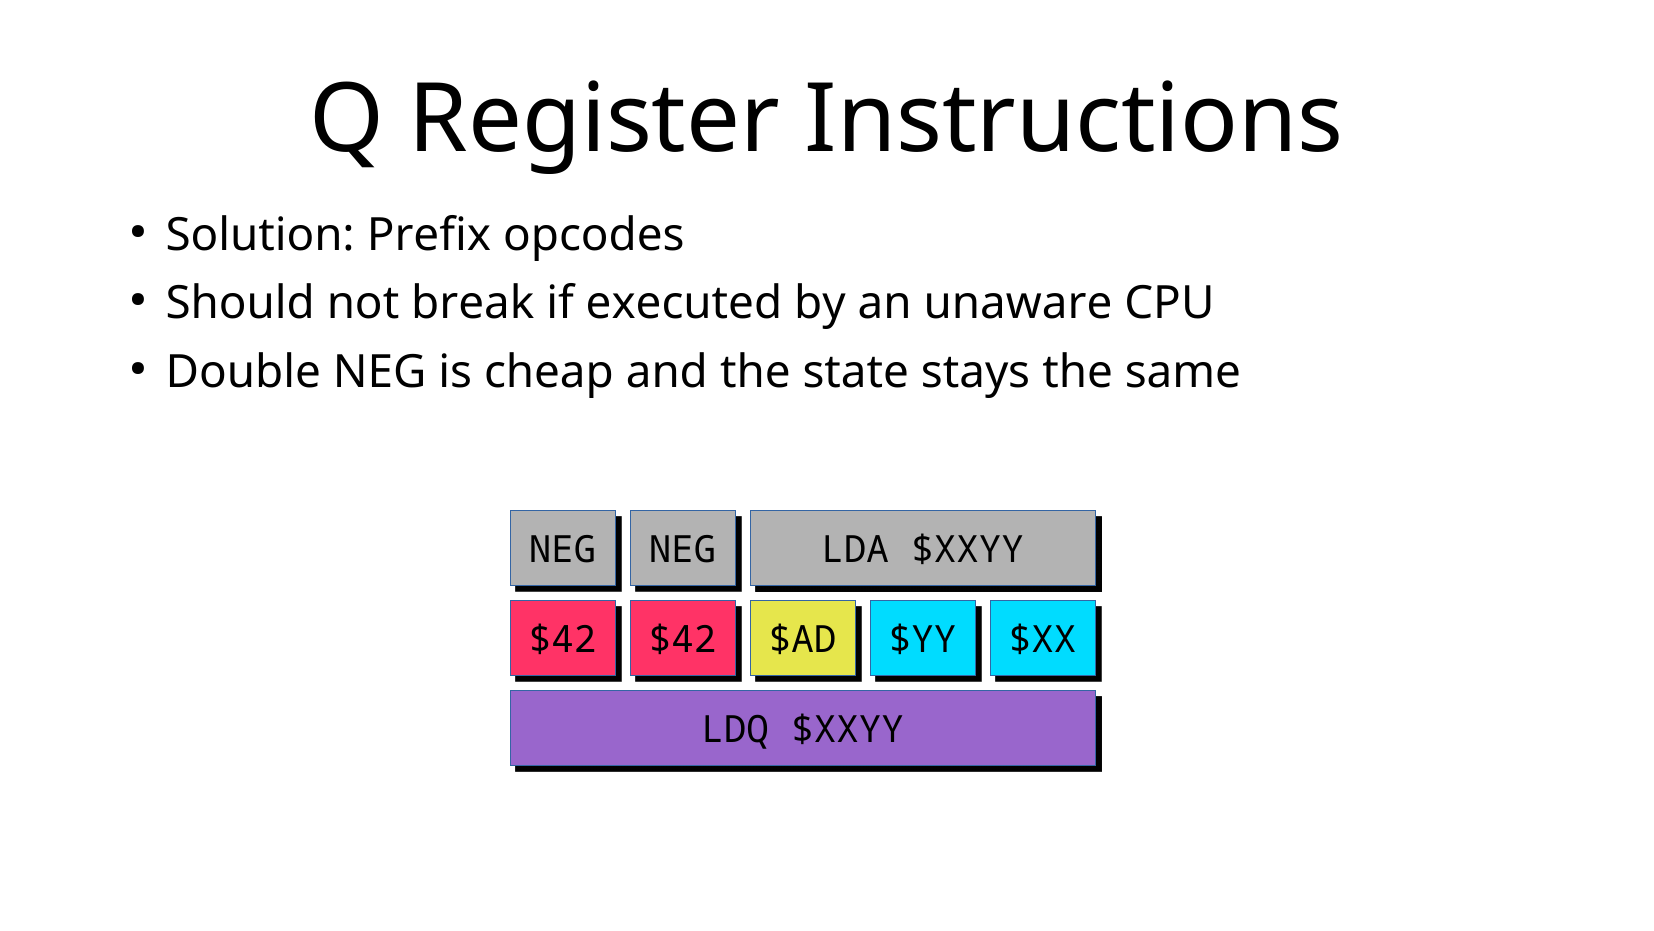

# Q Register Instructions
Solution: Prefix opcodes
Should not break if executed by an unaware CPU
Double NEG is cheap and the state stays the same
NEG
NEG
LDA $XXYY
$42
$42
$AD
$YY
$XX
LDQ $XXYY